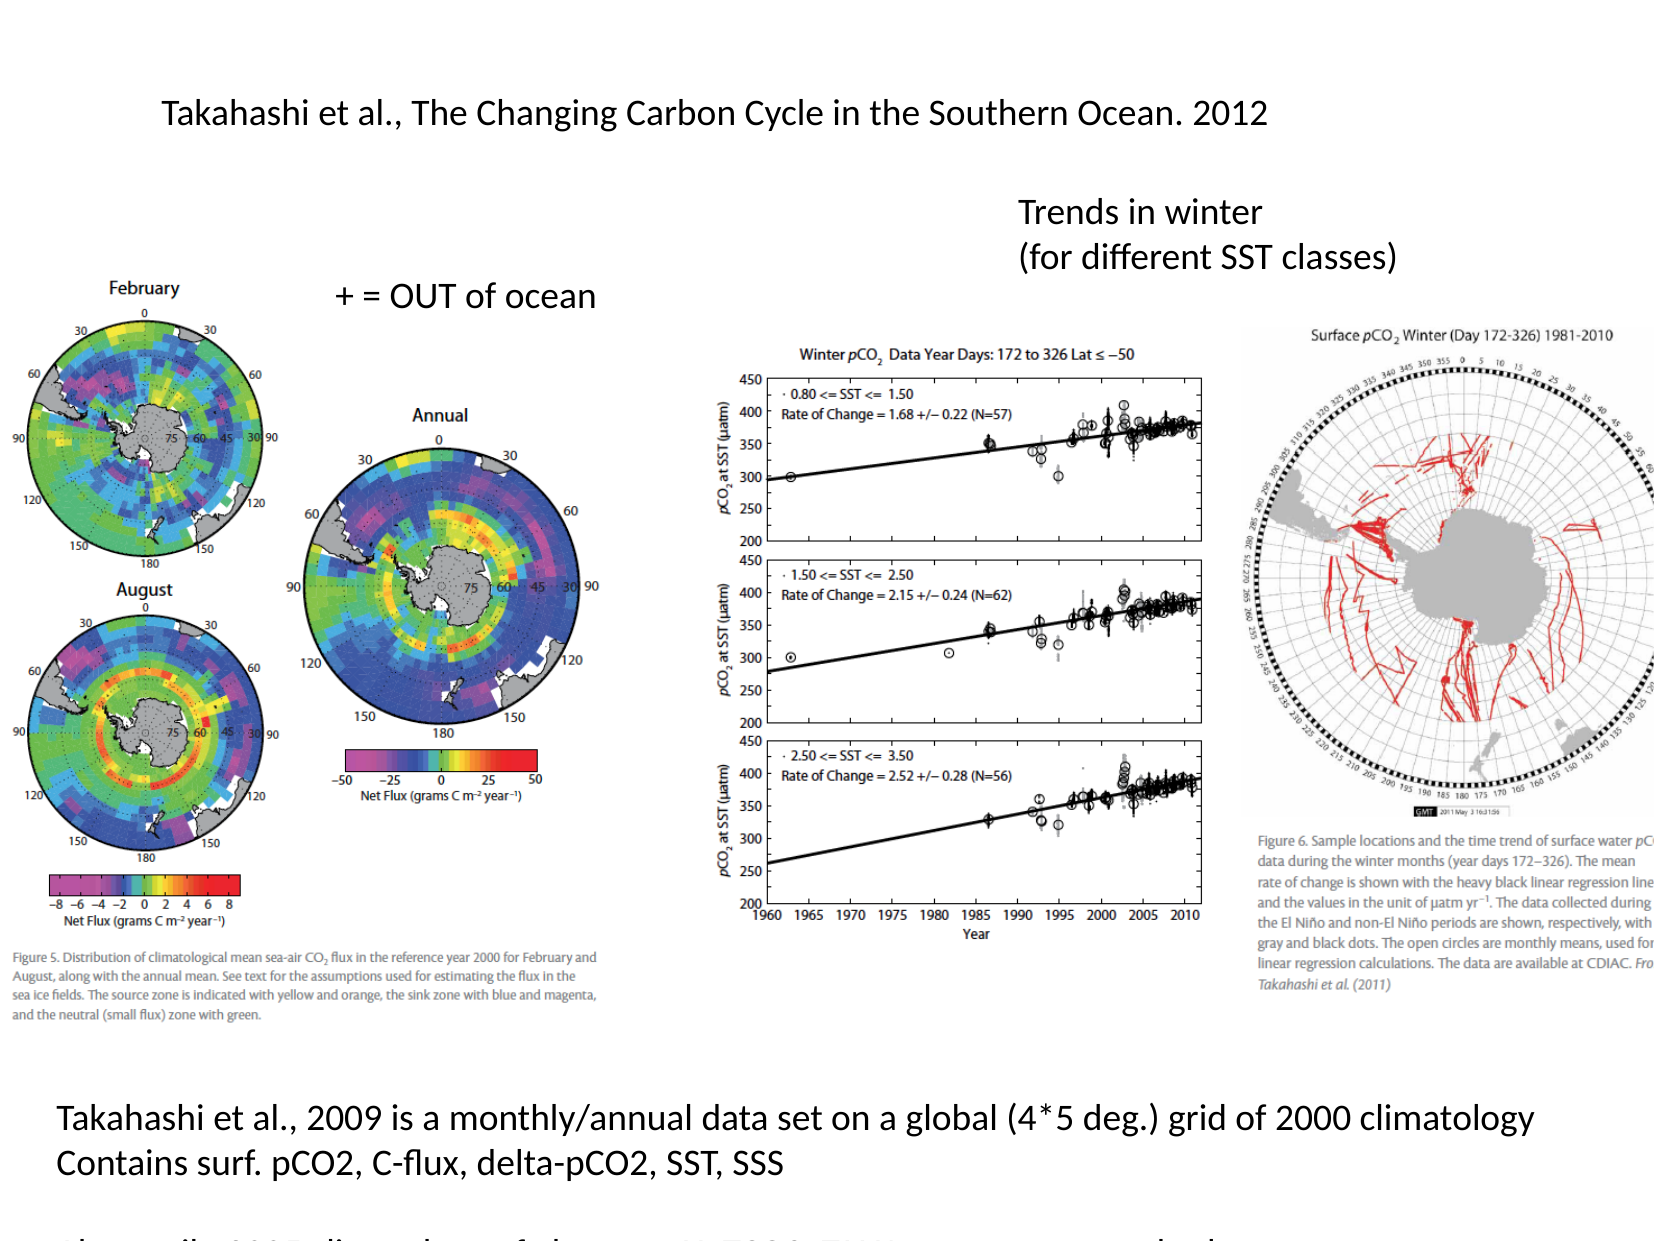

Takahashi et al., The Changing Carbon Cycle in the Southern Ocean. 2012
Trends in winter
(for different SST classes)
+ = OUT of ocean
Takahashi et al., 2009 is a monthly/annual data set on a global (4*5 deg.) grid of 2000 climatology
Contains surf. pCO2, C-flux, delta-pCO2, SST, SSS
Also avail.: 2005 climatology of above + pH, TCO2, TALK, omega_arag and calc